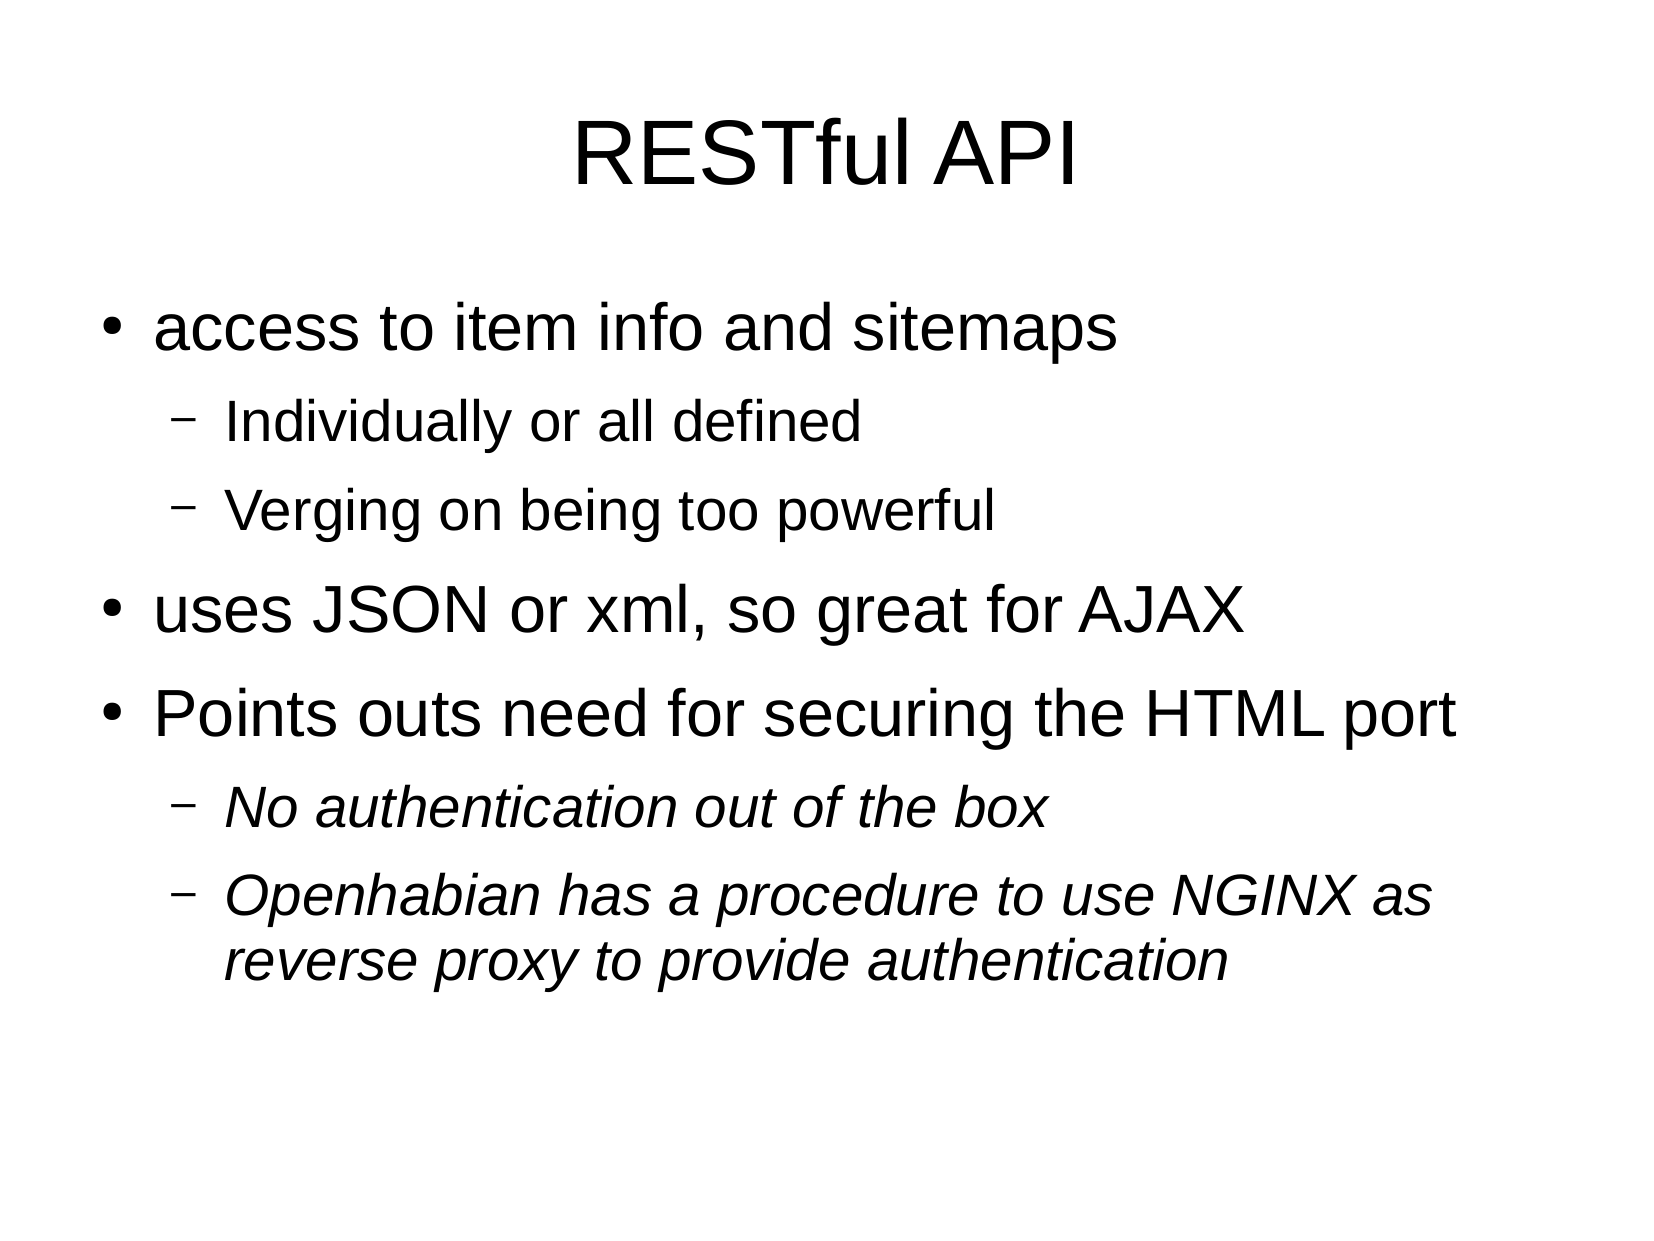

# RESTful API
access to item info and sitemaps
Individually or all defined
Verging on being too powerful
uses JSON or xml, so great for AJAX
Points outs need for securing the HTML port
No authentication out of the box
Openhabian has a procedure to use NGINX as reverse proxy to provide authentication